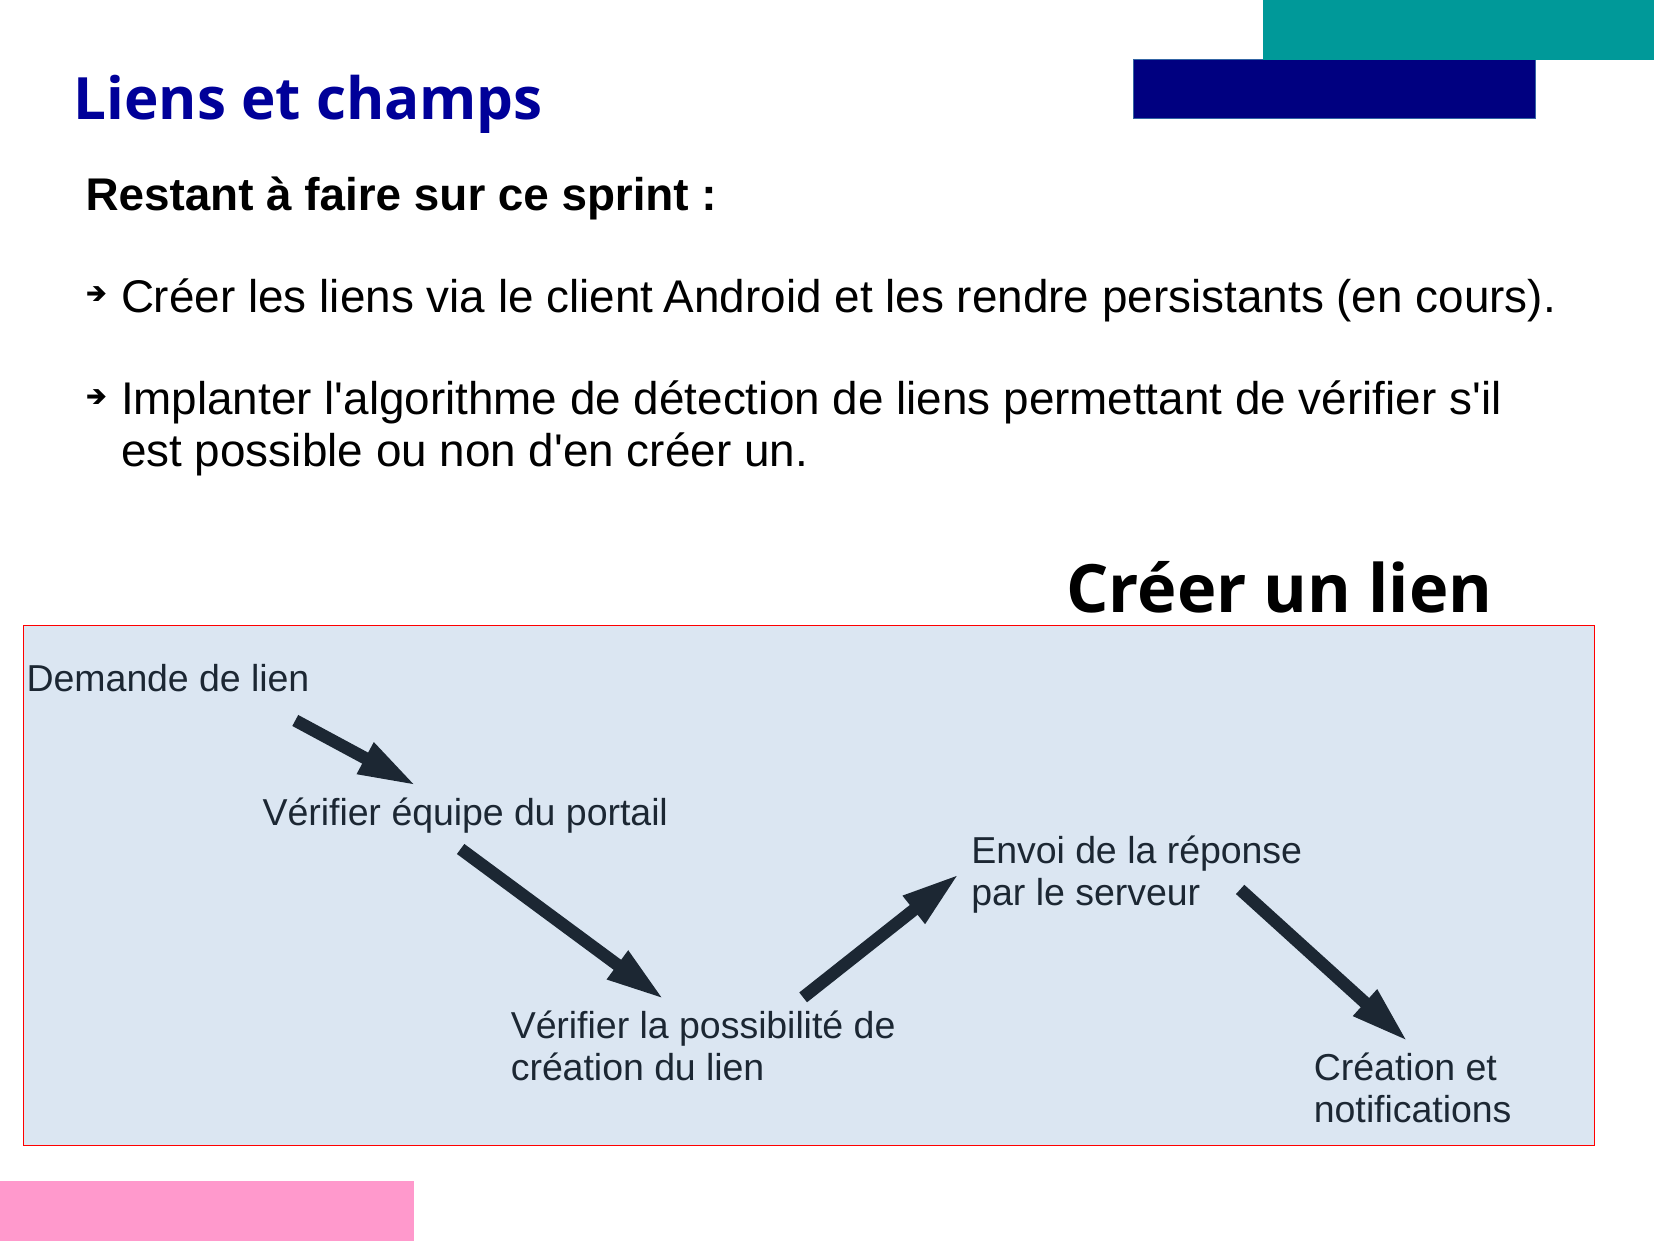

Liens et champs
Restant à faire sur ce sprint :
Créer les liens via le client Android et les rendre persistants (en cours).
Implanter l'algorithme de détection de liens permettant de vérifier s'il est possible ou non d'en créer un.
Créer un lien
Demande de lien
Vérifier équipe du portail
Envoi de la réponse par le serveur
Vérifier la possibilité de création du lien
Création et notifications